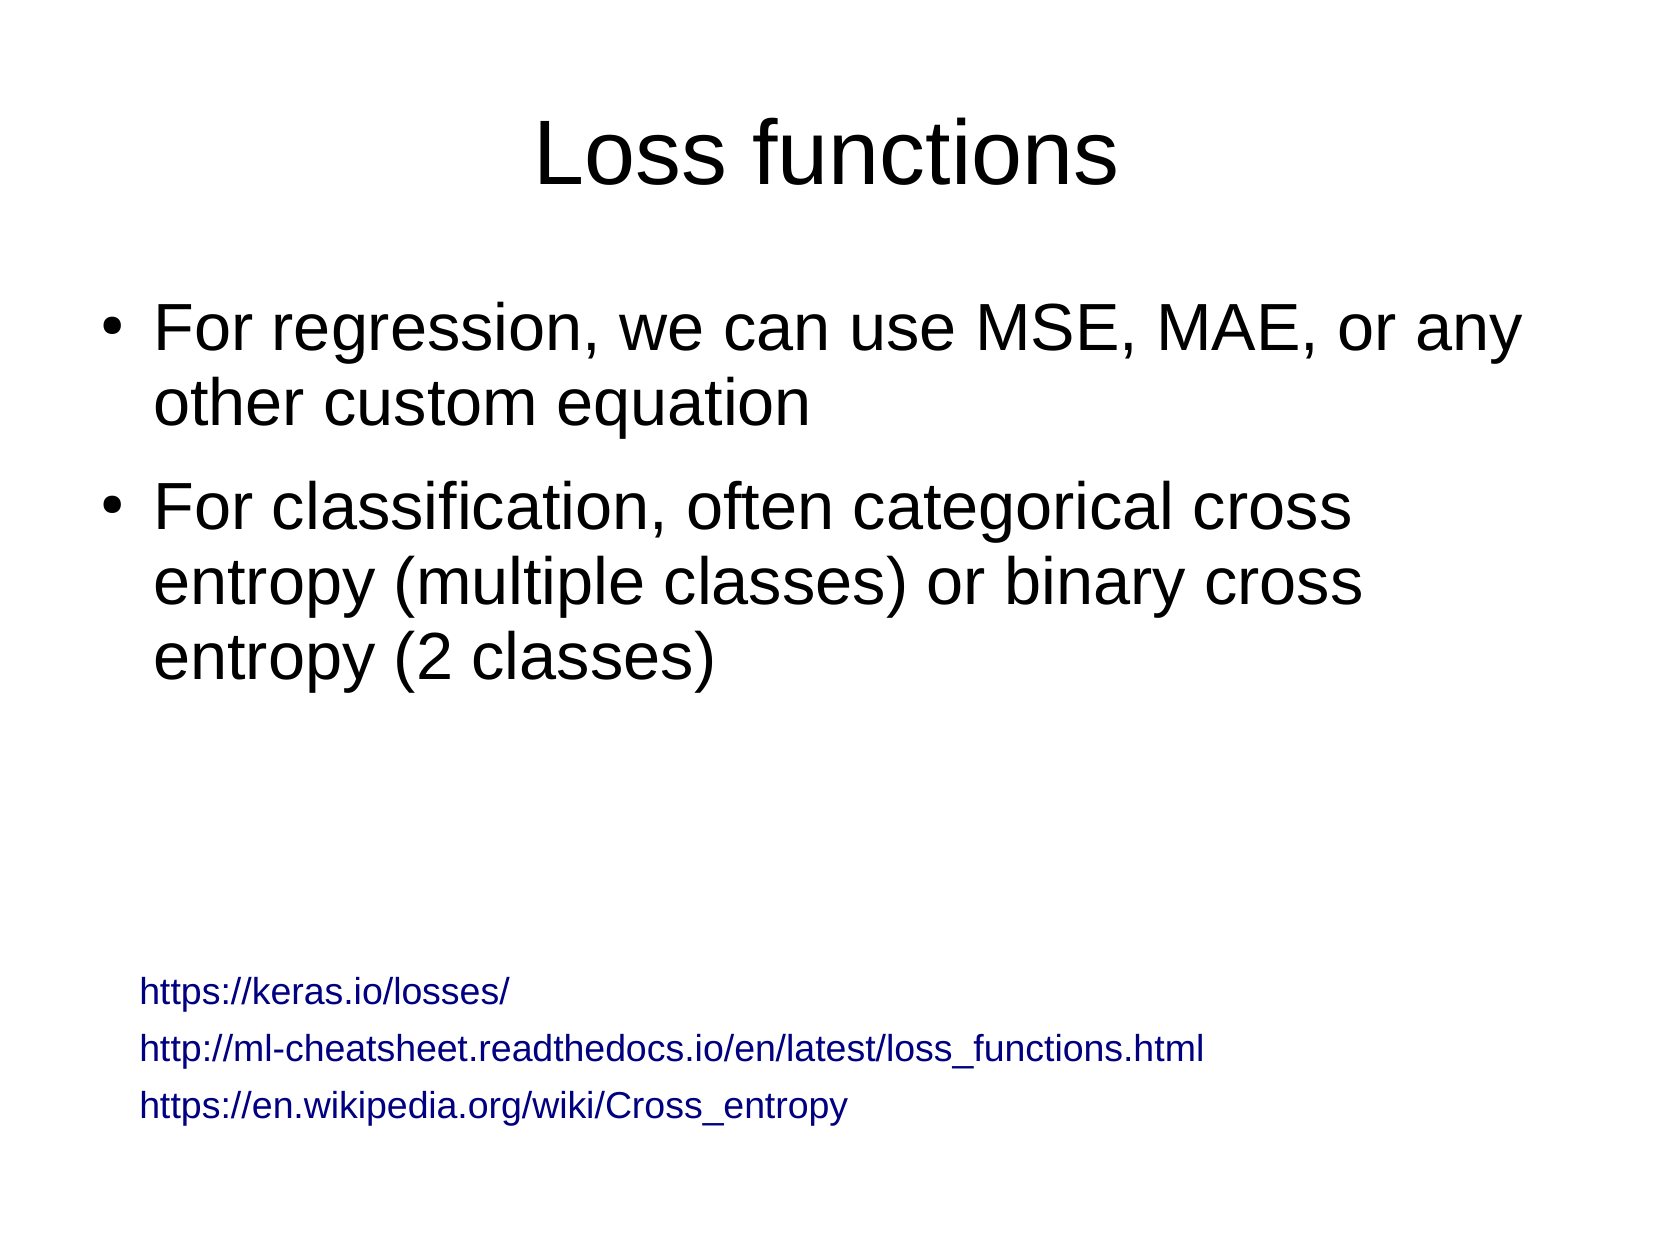

# Loss functions
For regression, we can use MSE, MAE, or any other custom equation
For classification, often categorical cross entropy (multiple classes) or binary cross entropy (2 classes)
https://keras.io/losses/
http://ml-cheatsheet.readthedocs.io/en/latest/loss_functions.html
https://en.wikipedia.org/wiki/Cross_entropy